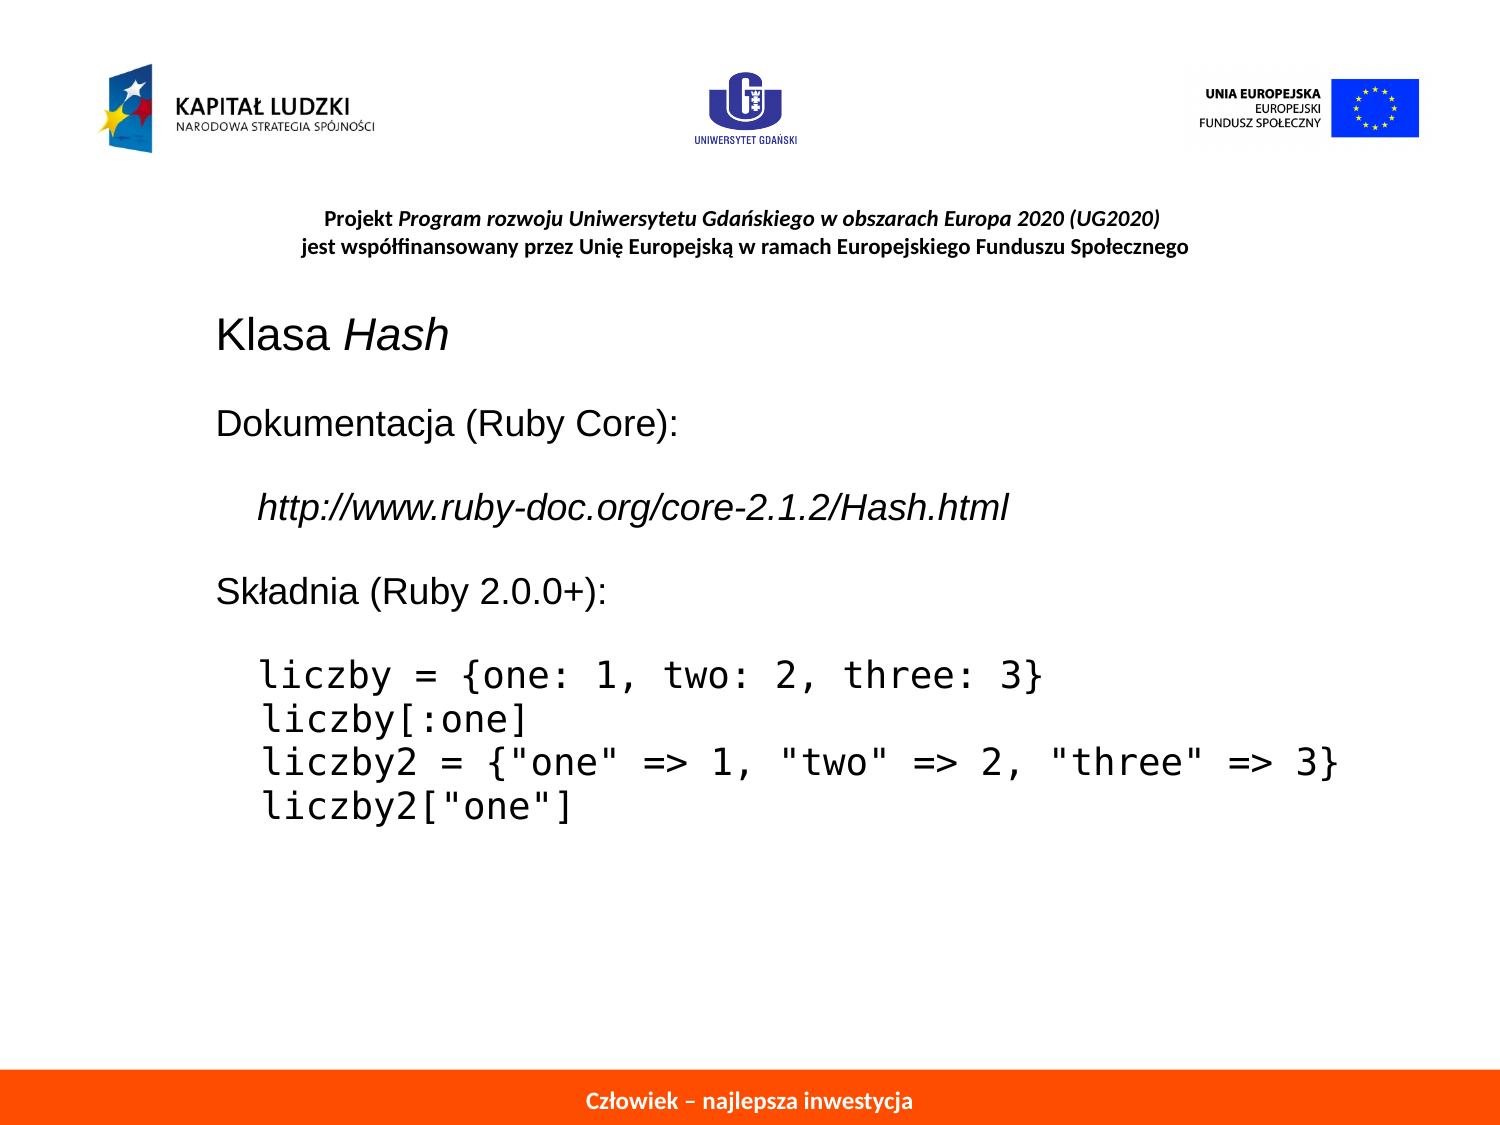

Projekt Program rozwoju Uniwersytetu Gdańskiego w obszarach Europa 2020 (UG2020)
jest współfinansowany przez Unię Europejską w ramach Europejskiego Funduszu Społecznego
Klasa Hash
Dokumentacja (Ruby Core):
 http://www.ruby-doc.org/core-2.1.2/Hash.html
Składnia (Ruby 2.0.0+):
 liczby = {one: 1, two: 2, three: 3}
 liczby[:one]
 liczby2 = {"one" => 1, "two" => 2, "three" => 3}
 liczby2["one"]
Człowiek – najlepsza inwestycja